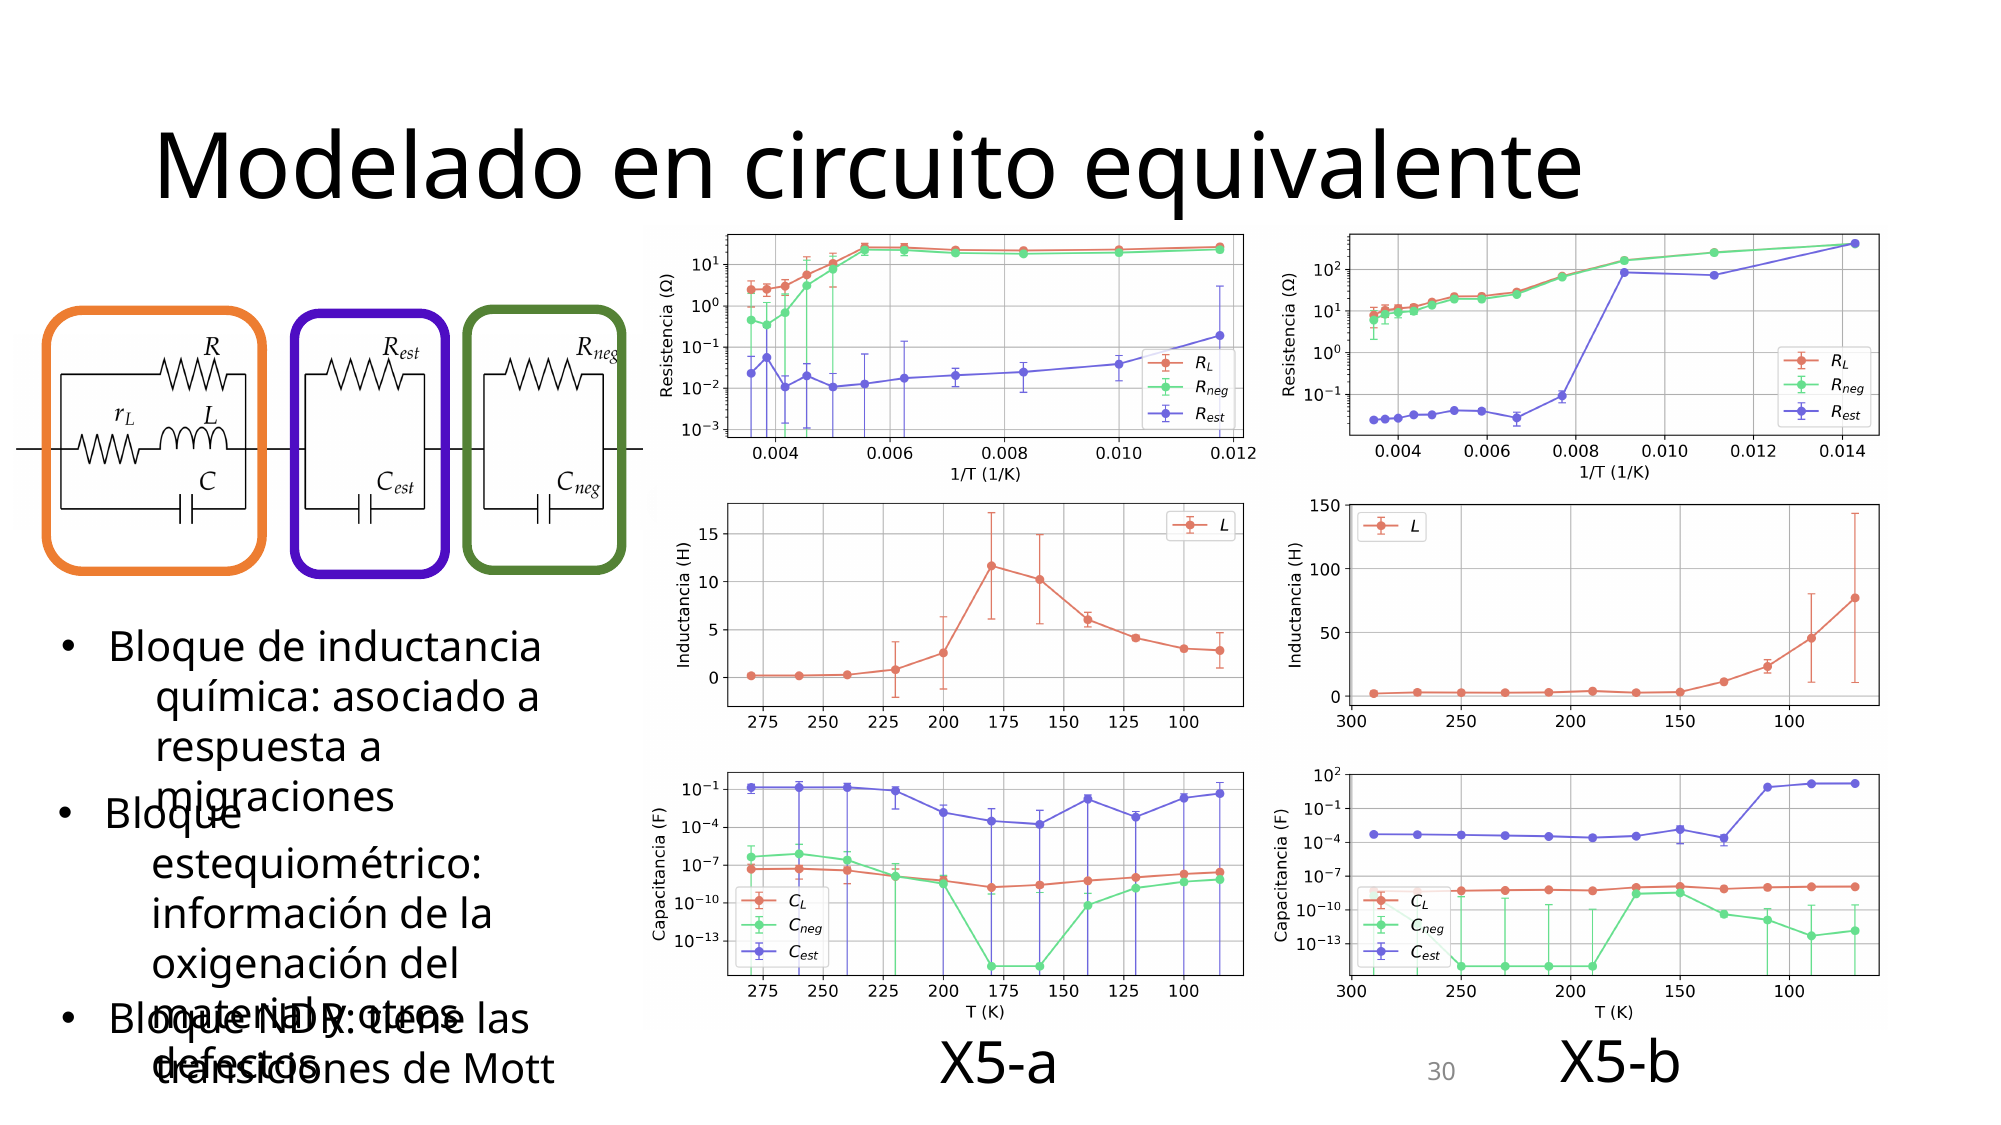

# Modelado en circuito equivalente
Bloque de inductancia química: asociado a respuesta a migraciones
Bloque estequiométrico: información de la oxigenación del material y otros defectos
Bloque NDR: tiene las transiciones de Mott
X5-b
X5-a